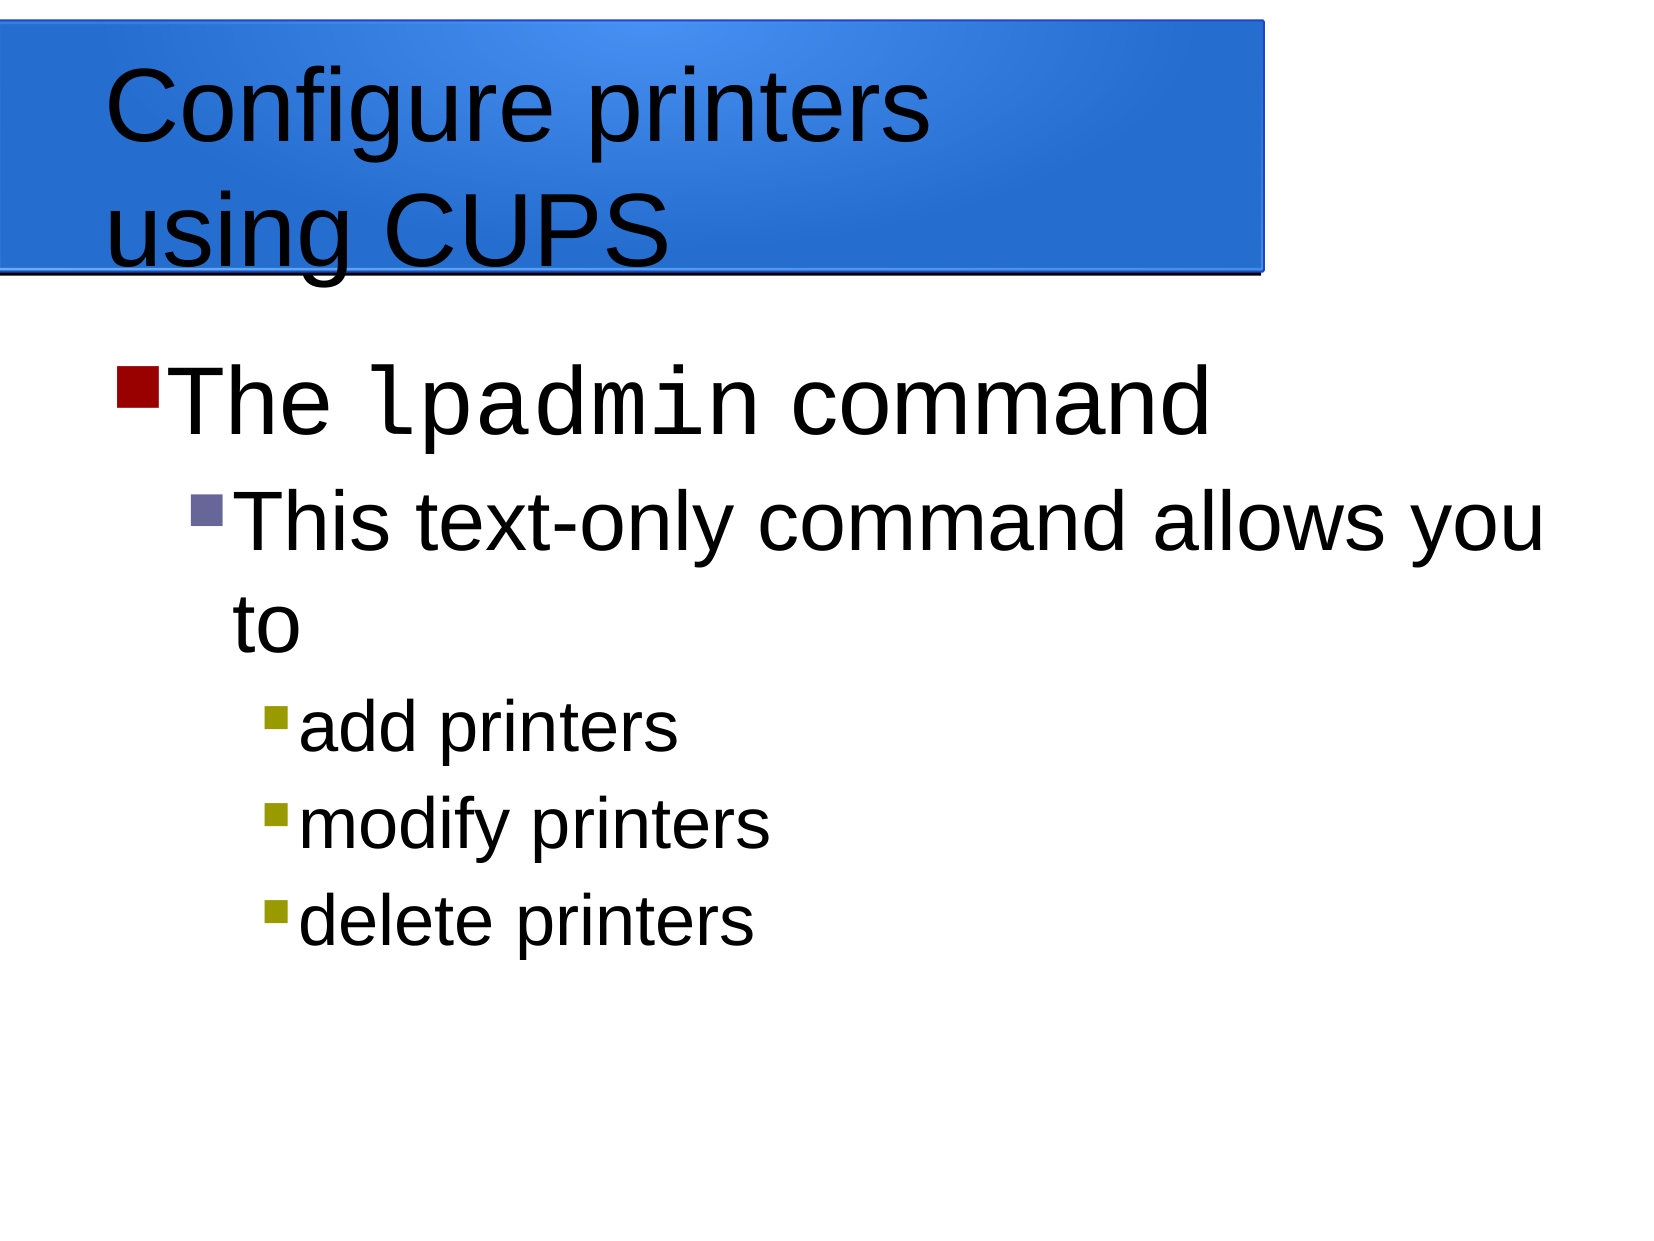

# Configure printers using CUPS
The lpadmin command
This text-only command allows you to
add printers
modify printers
delete printers